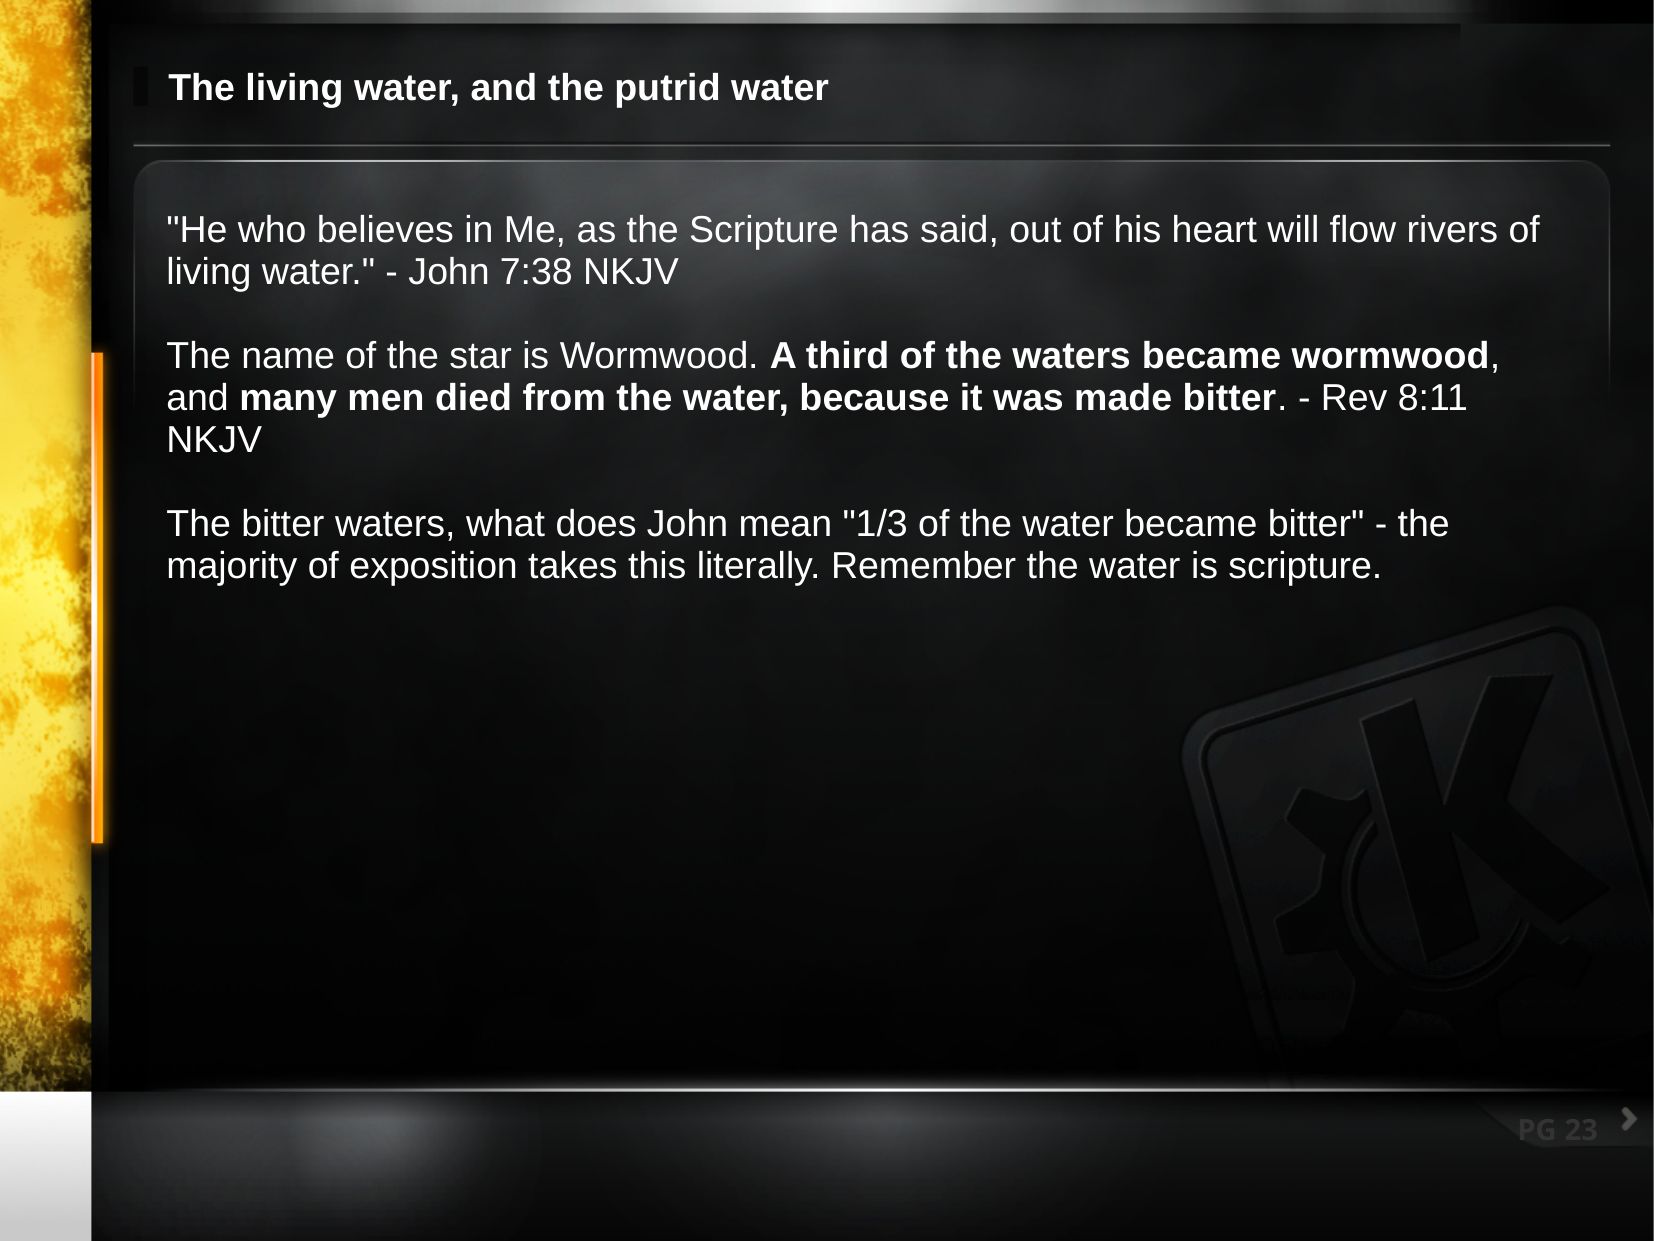

The living water, and the putrid water
"He who believes in Me, as the Scripture has said, out of his heart will flow rivers of living water." - John 7:38 NKJV
The name of the star is Wormwood. A third of the waters became wormwood, and many men died from the water, because it was made bitter. - Rev 8:11 NKJV
The bitter waters, what does John mean "1/3 of the water became bitter" - the majority of exposition takes this literally. Remember the water is scripture.